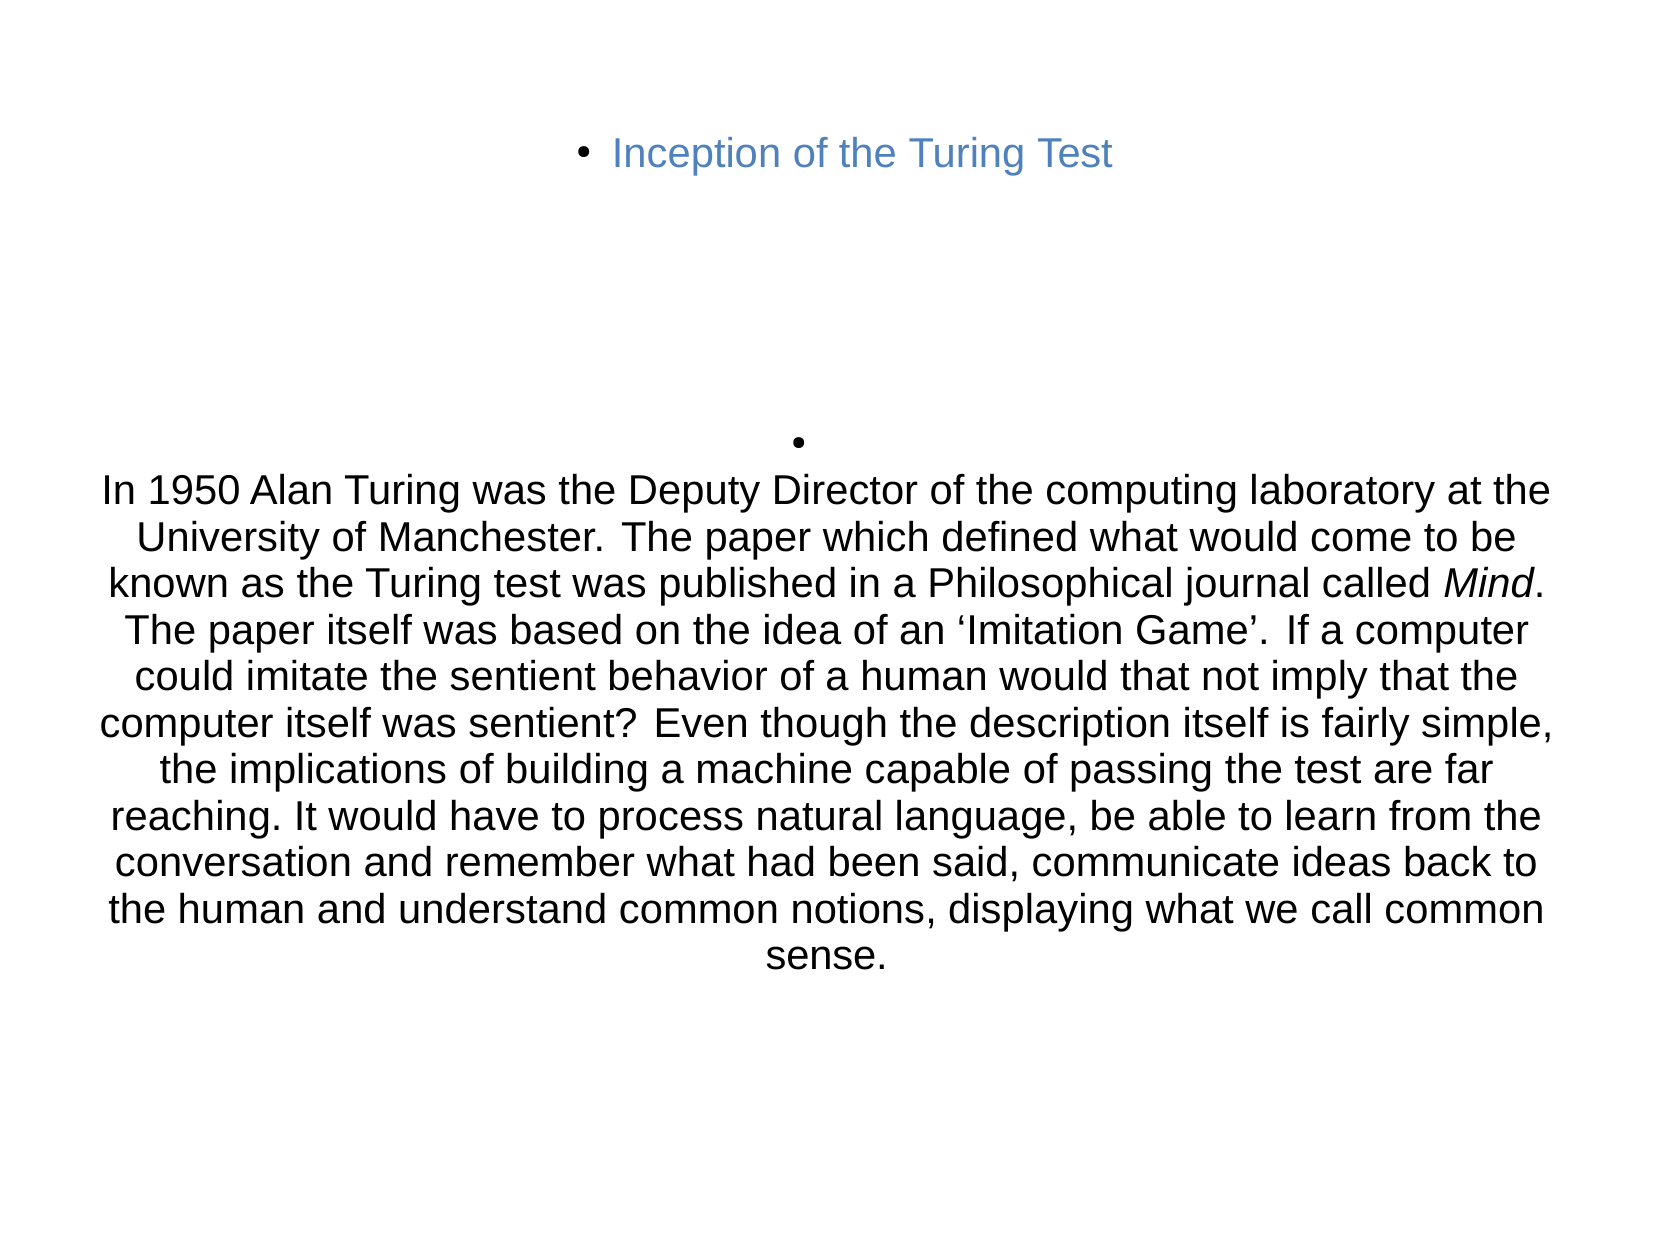

# Inception of the Turing Test
In 1950 Alan Turing was the Deputy Director of the computing laboratory at the University of Manchester. The paper which defined what would come to be known as the Turing test was published in a Philosophical journal called Mind. The paper itself was based on the idea of an ‘Imitation Game’. If a computer could imitate the sentient behavior of a human would that not imply that the computer itself was sentient? Even though the description itself is fairly simple, the implications of building a machine capable of passing the test are far reaching. It would have to process natural language, be able to learn from the conversation and remember what had been said, communicate ideas back to the human and understand common notions, displaying what we call common sense.